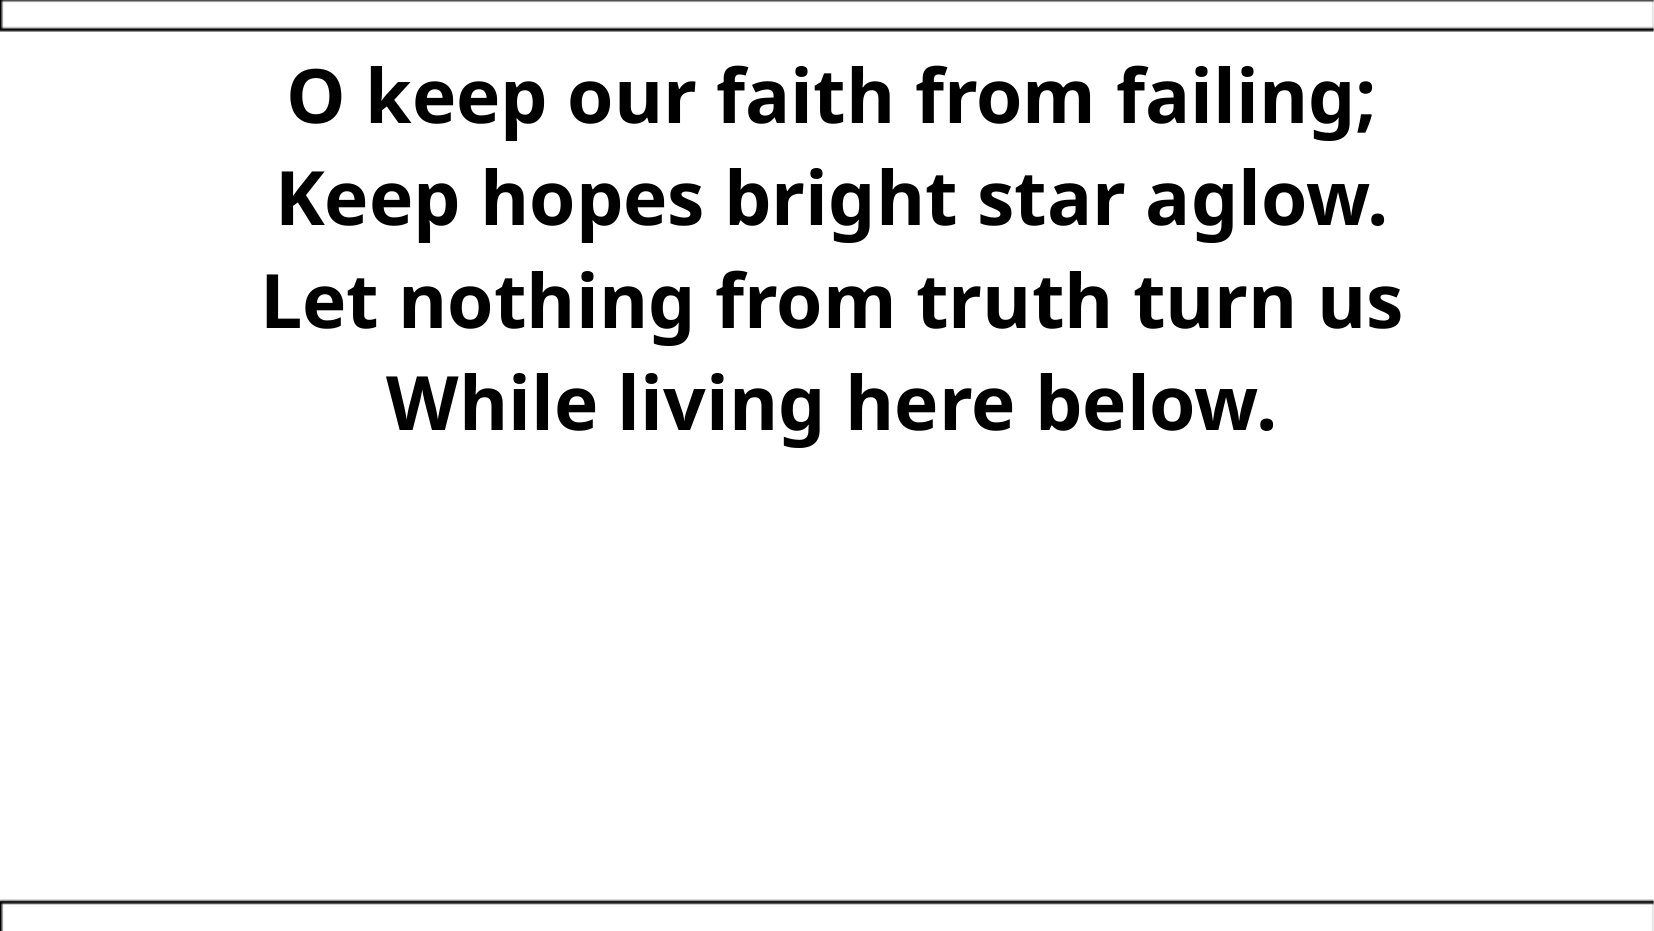

O keep our faith from failing;
Keep hopes bright star aglow.
Let nothing from truth turn us
While living here below.